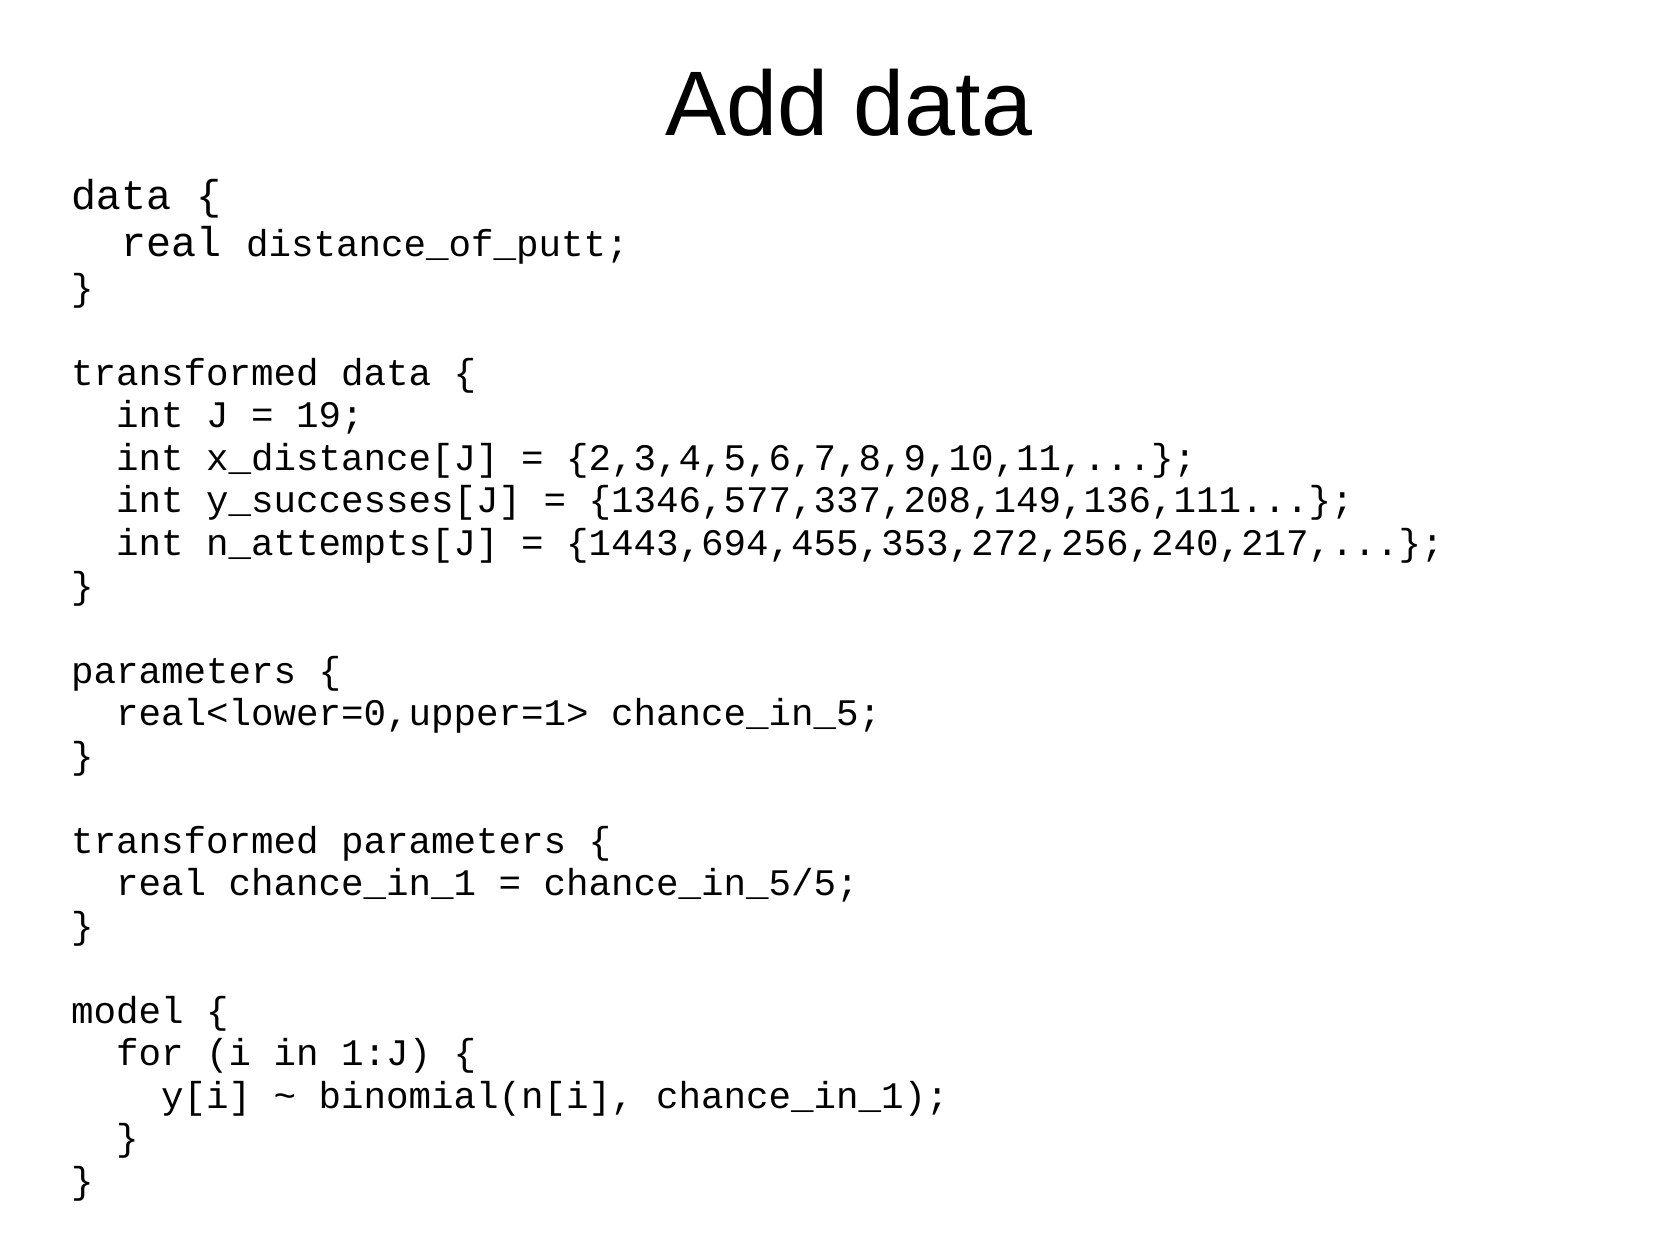

# Add data
data {
 real distance_of_putt;
}
transformed data {
 int J = 19;
 int x_distance[J] = {2,3,4,5,6,7,8,9,10,11,...};
 int y_successes[J] = {1346,577,337,208,149,136,111...};
 int n_attempts[J] = {1443,694,455,353,272,256,240,217,...};
}
parameters {
 real<lower=0,upper=1> chance_in_5;
}
transformed parameters {
 real chance_in_1 = chance_in_5/5;
}
model {
 for (i in 1:J) {
 y[i] ~ binomial(n[i], chance_in_1);
 }
}